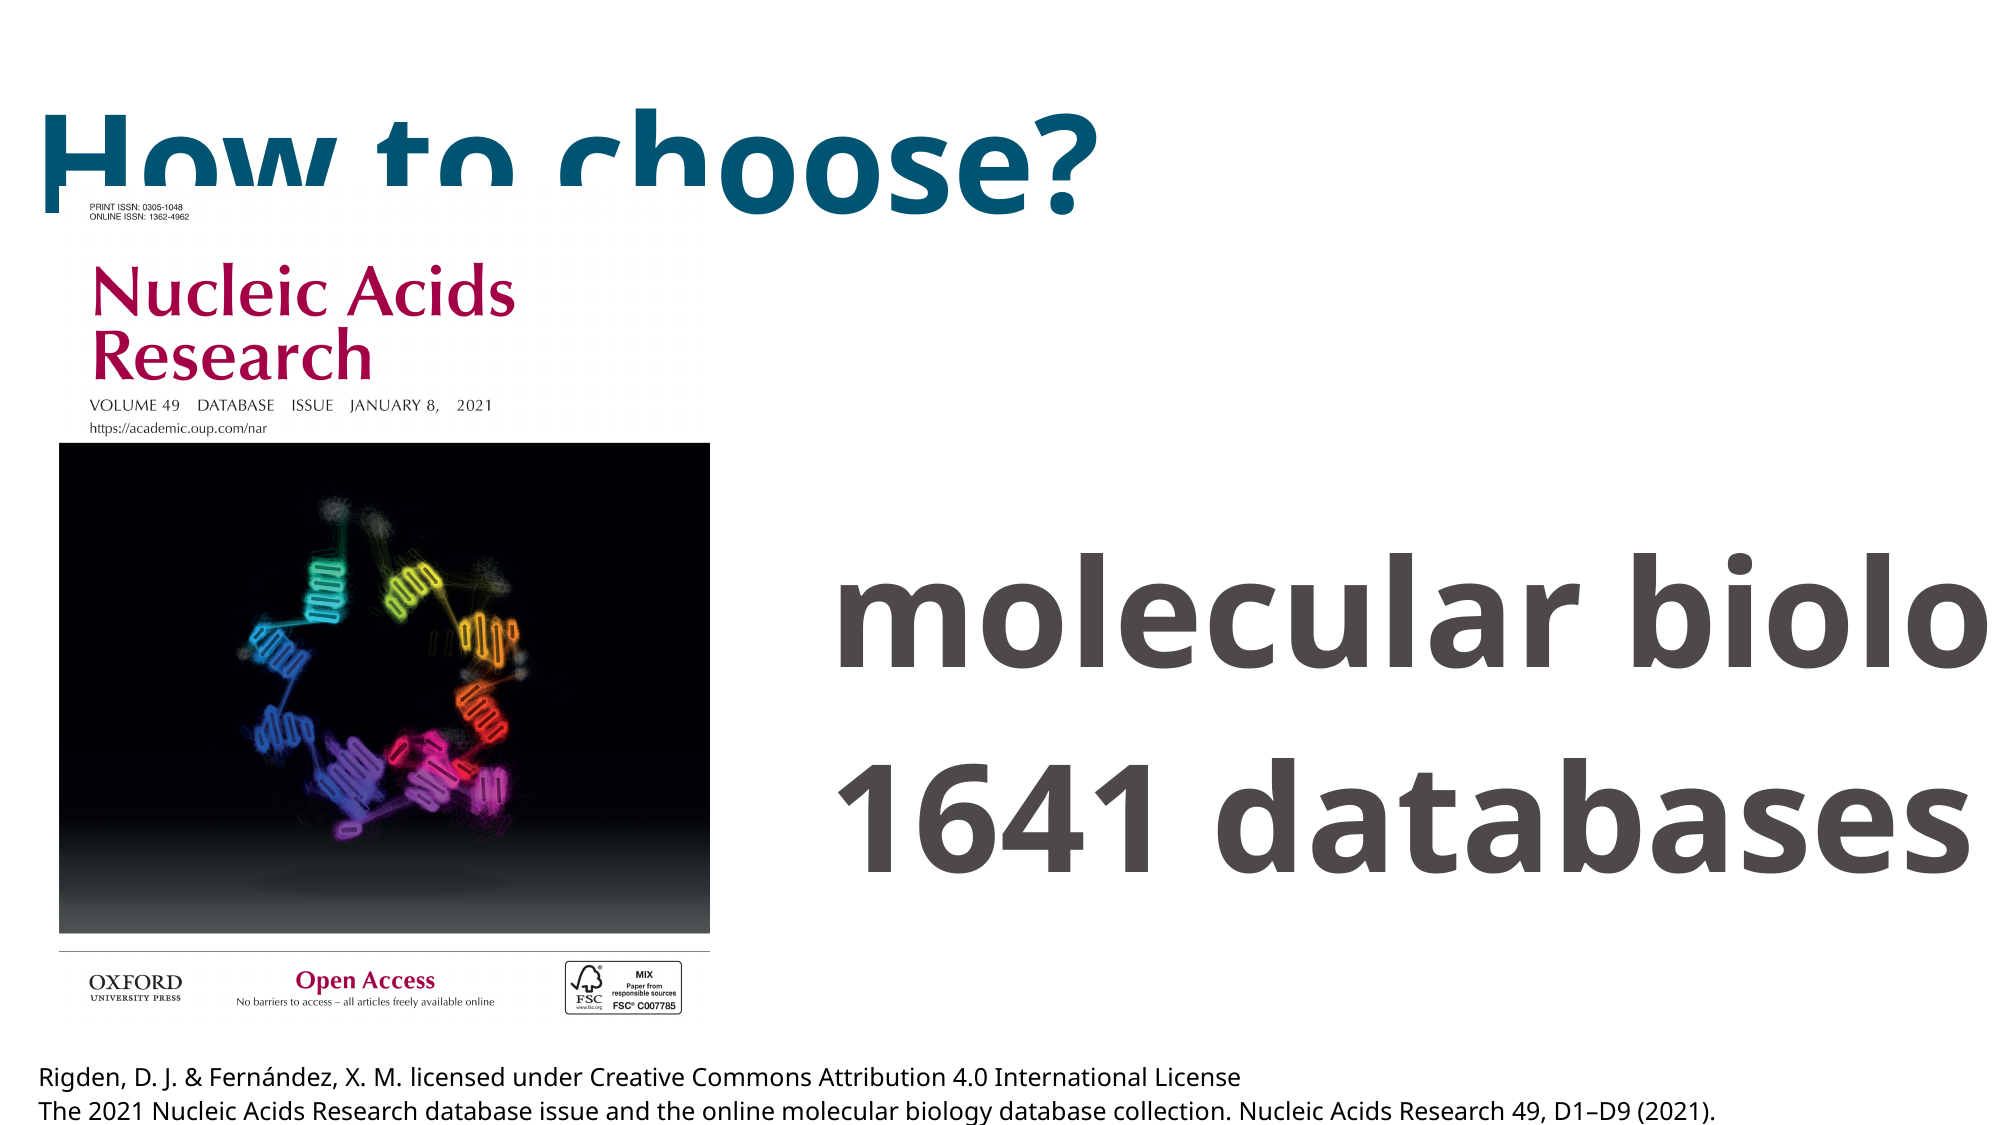

How to choose?
molecular biology
1641 databases
Rigden, D. J. & Fernández, X. M. licensed under Creative Commons Attribution 4.0 International License
The 2021 Nucleic Acids Research database issue and the online molecular biology database collection. Nucleic Acids Research 49, D1–D9 (2021).
.